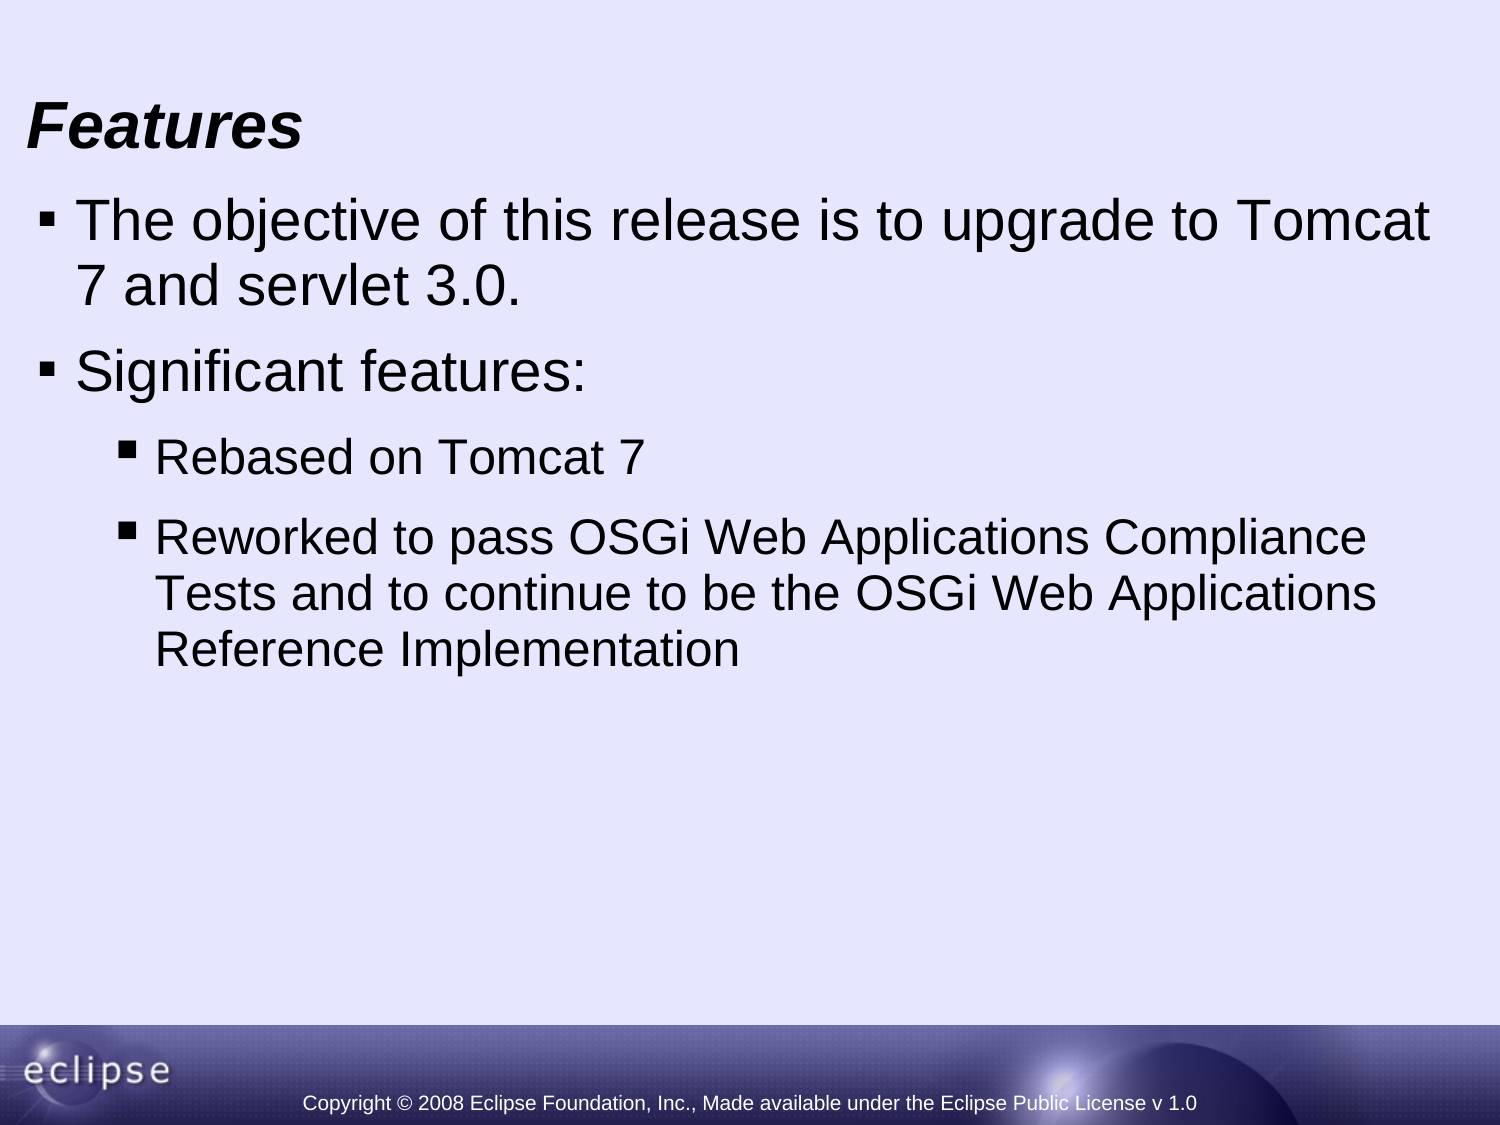

# Features
The objective of this release is to upgrade to Tomcat 7 and servlet 3.0.
Significant features:
Rebased on Tomcat 7
Reworked to pass OSGi Web Applications Compliance Tests and to continue to be the OSGi Web Applications Reference Implementation